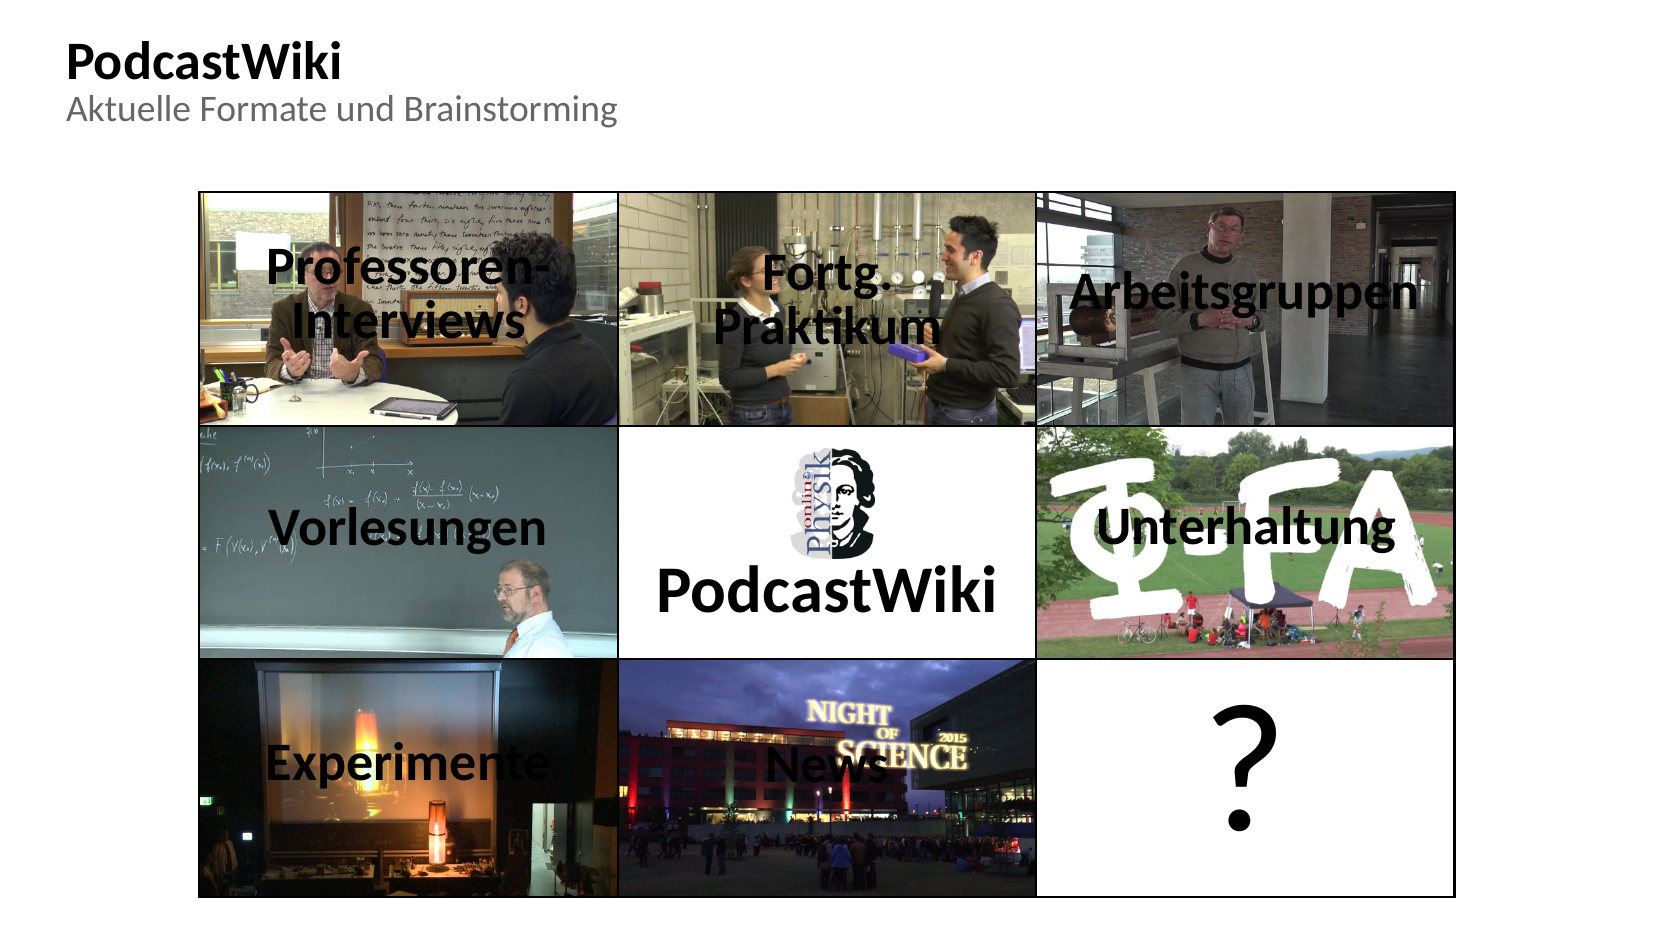

PodcastWiki
Aktuelle Formate und Brainstorming
| | | |
| --- | --- | --- |
| | | |
| | | |
Professoren-
Interviews
Fortg.
Praktikum
Arbeitsgruppen
PodcastWiki
Unterhaltung
Vorlesungen
?
Experimente
News